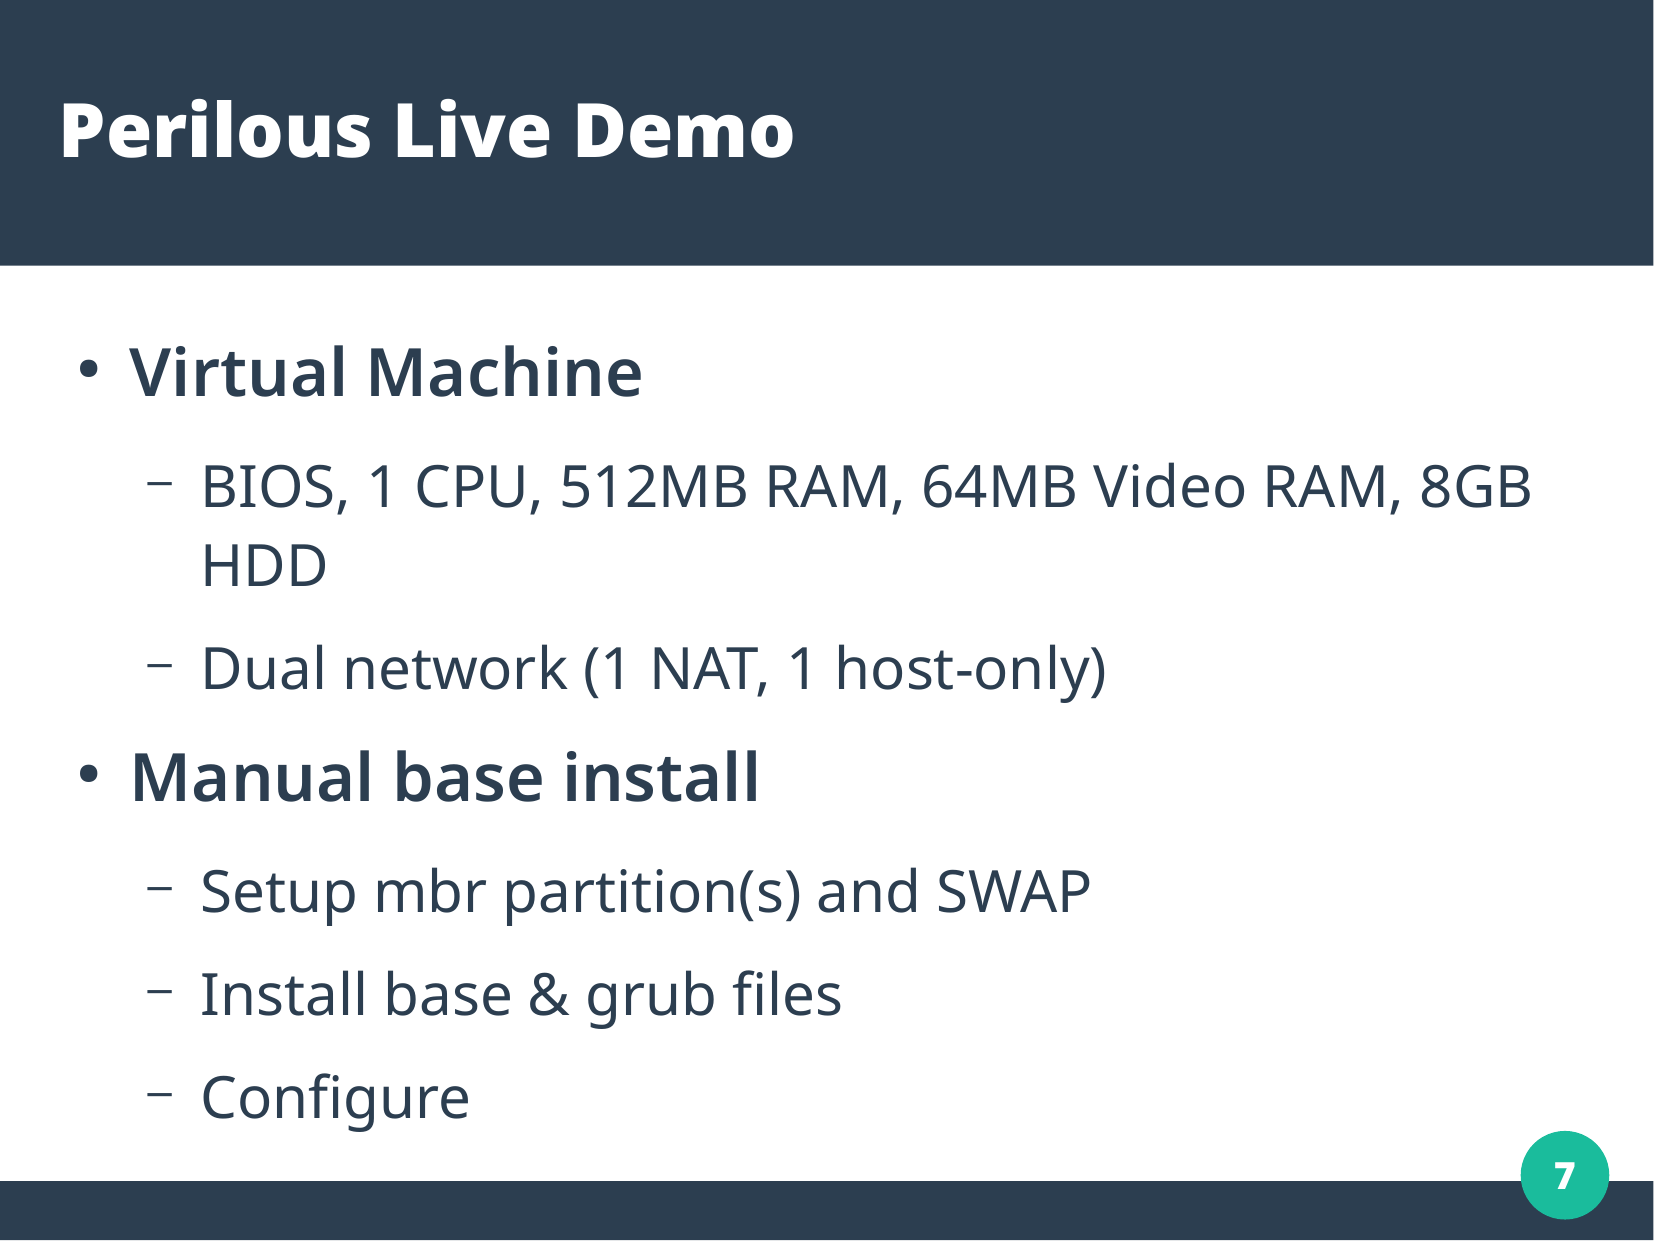

# Perilous Live Demo
Virtual Machine
BIOS, 1 CPU, 512MB RAM, 64MB Video RAM, 8GB HDD
Dual network (1 NAT, 1 host-only)
Manual base install
Setup mbr partition(s) and SWAP
Install base & grub files
Configure
7